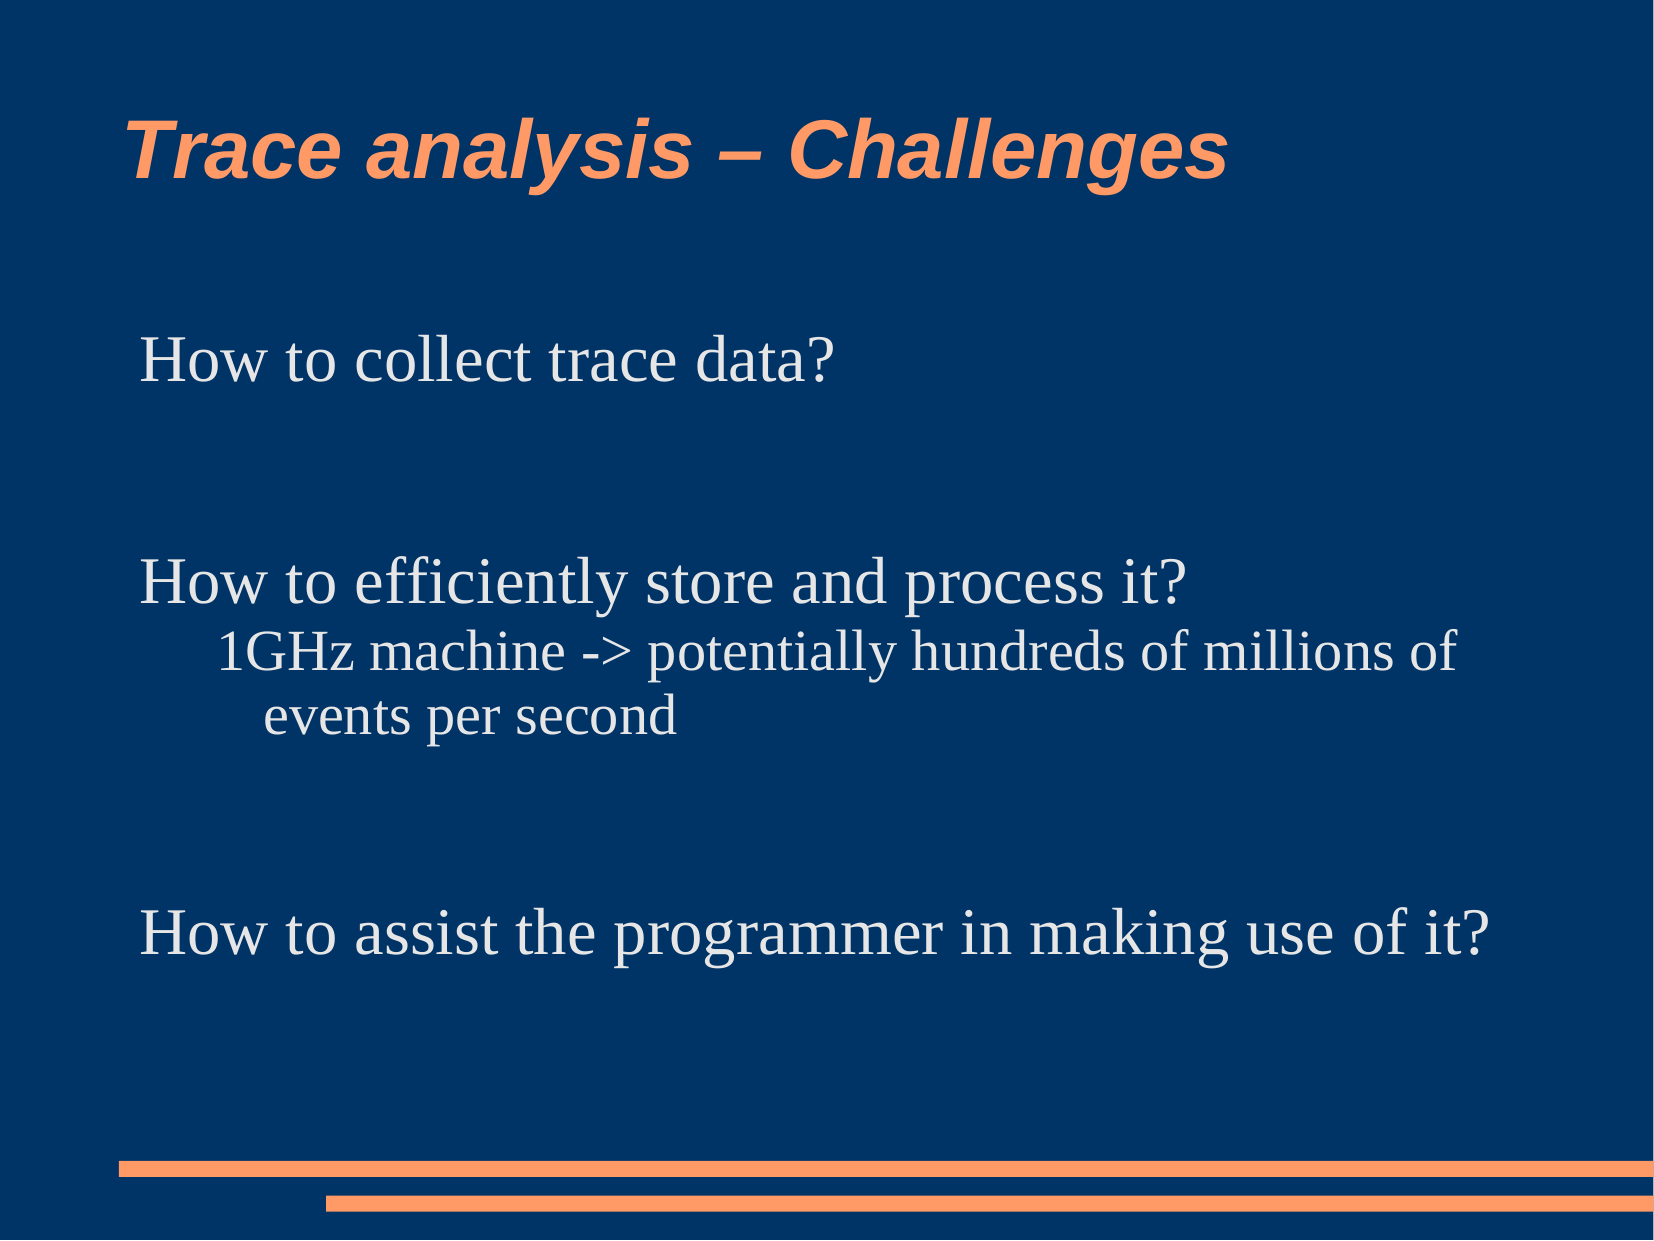

# Trace analysis – Challenges
How to collect trace data?
How to efficiently store and process it?
1GHz machine -> potentially hundreds of millions of events per second
How to assist the programmer in making use of it?